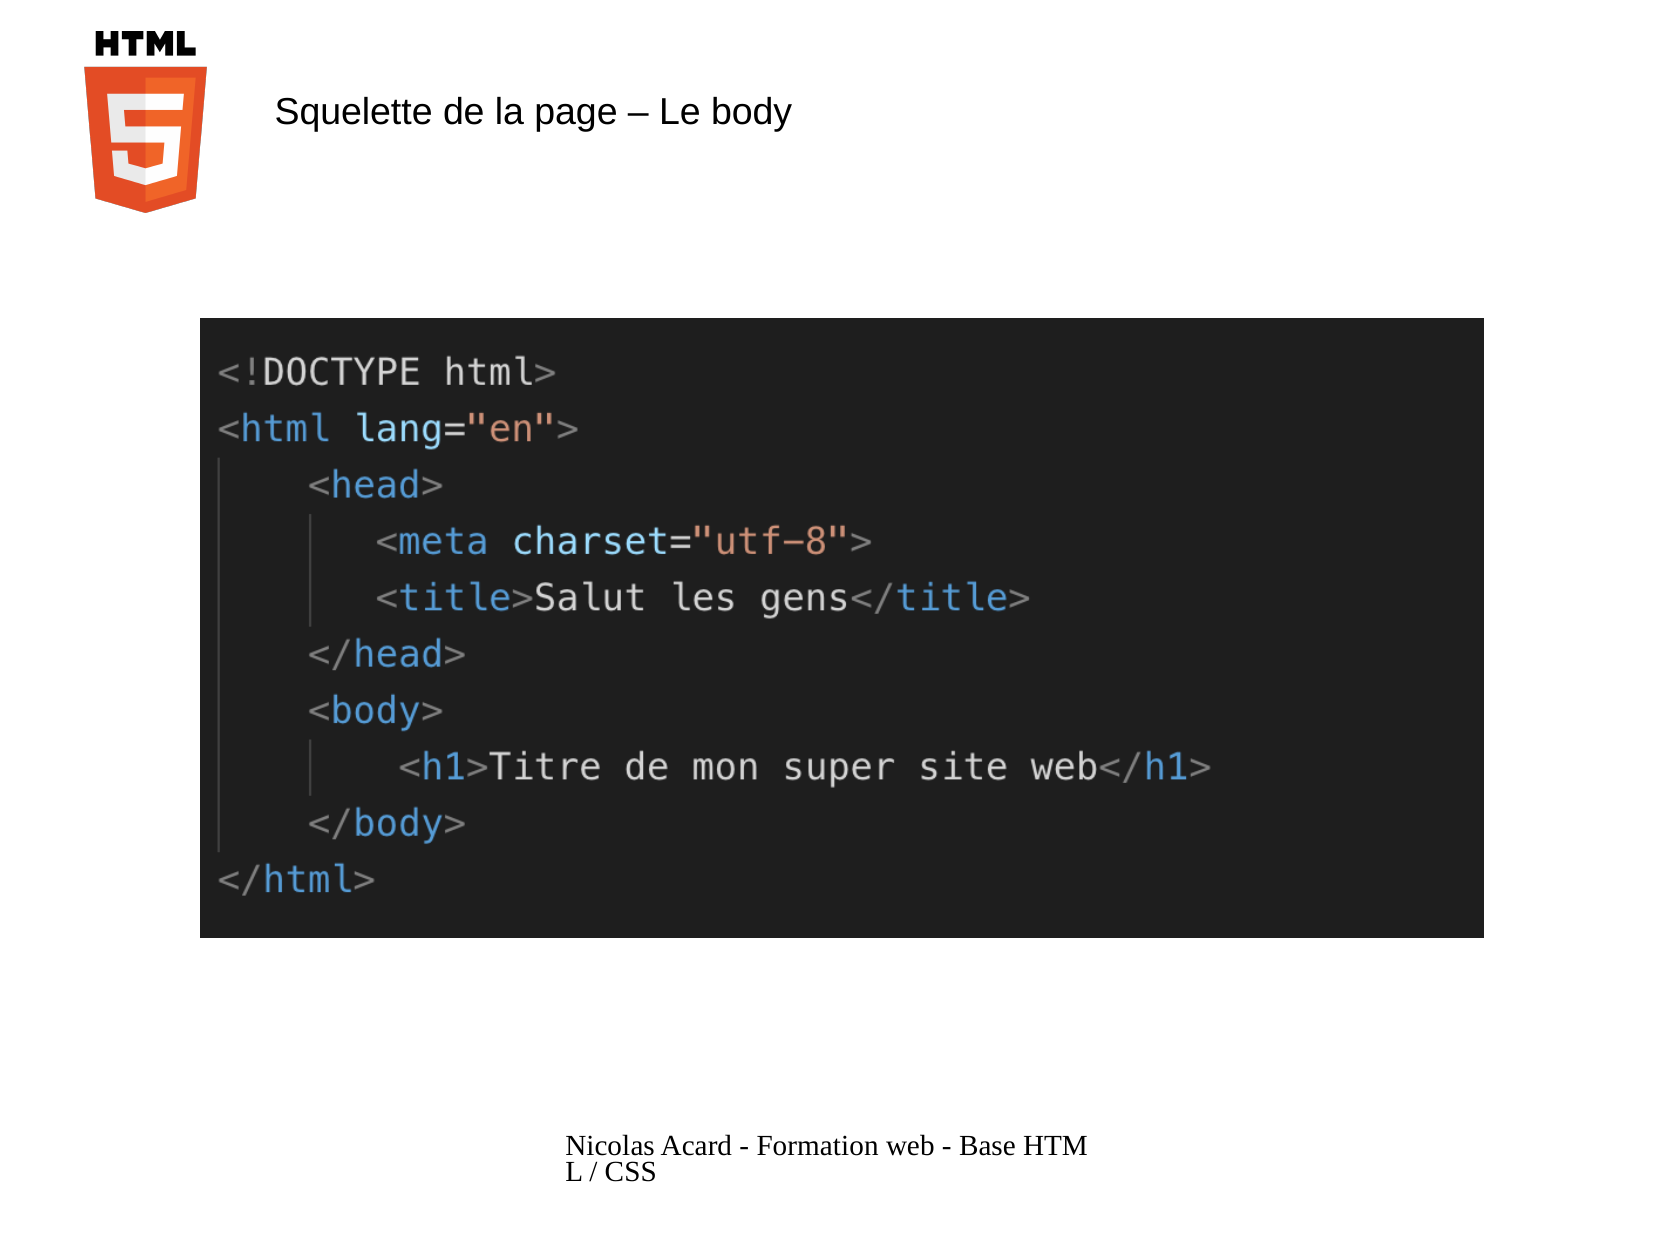

Squelette de la page – Le body
Nicolas Acard - Formation web - Base HTML / CSS